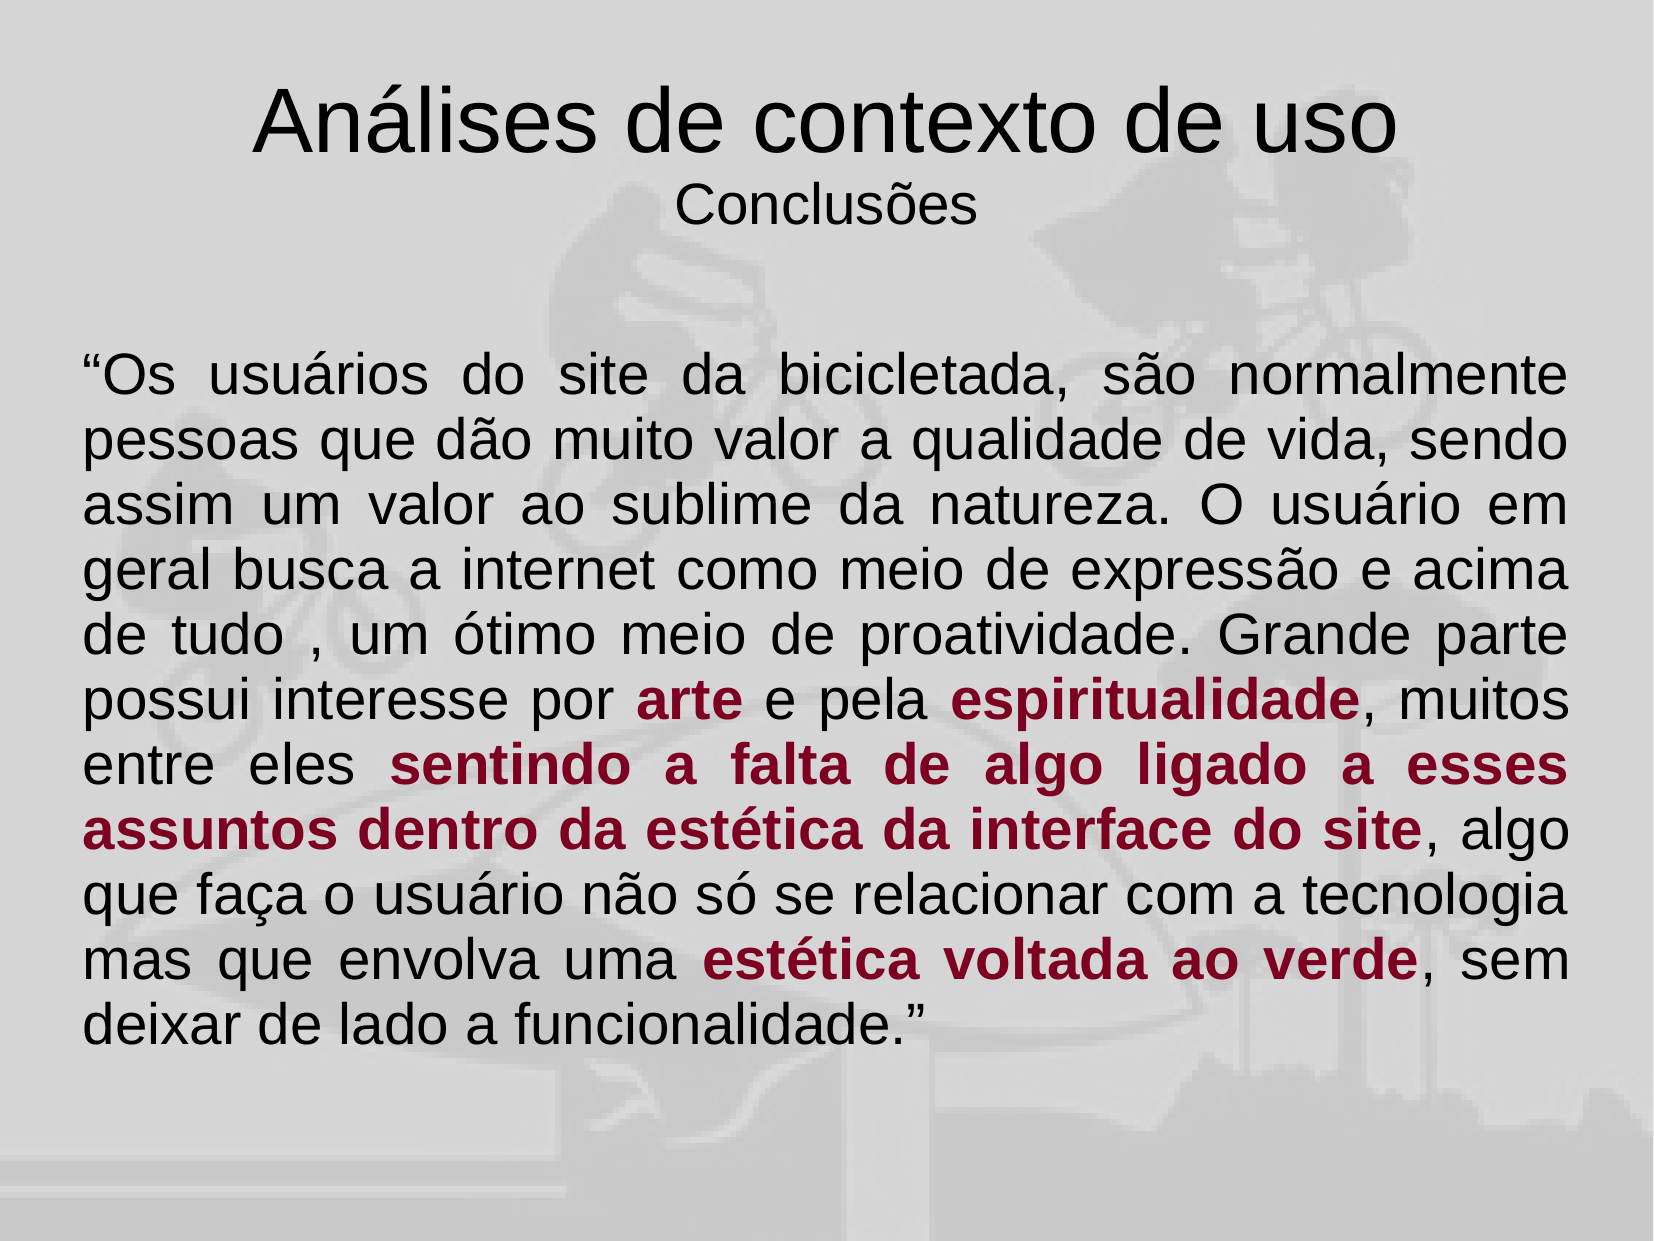

# Análises de contexto de uso Conclusões
“Os usuários do site da bicicletada, são normalmente pessoas que dão muito valor a qualidade de vida, sendo assim um valor ao sublime da natureza. O usuário em geral busca a internet como meio de expressão e acima de tudo , um ótimo meio de proatividade. Grande parte possui interesse por arte e pela espiritualidade, muitos entre eles sentindo a falta de algo ligado a esses assuntos dentro da estética da interface do site, algo que faça o usuário não só se relacionar com a tecnologia mas que envolva uma estética voltada ao verde, sem deixar de lado a funcionalidade.”